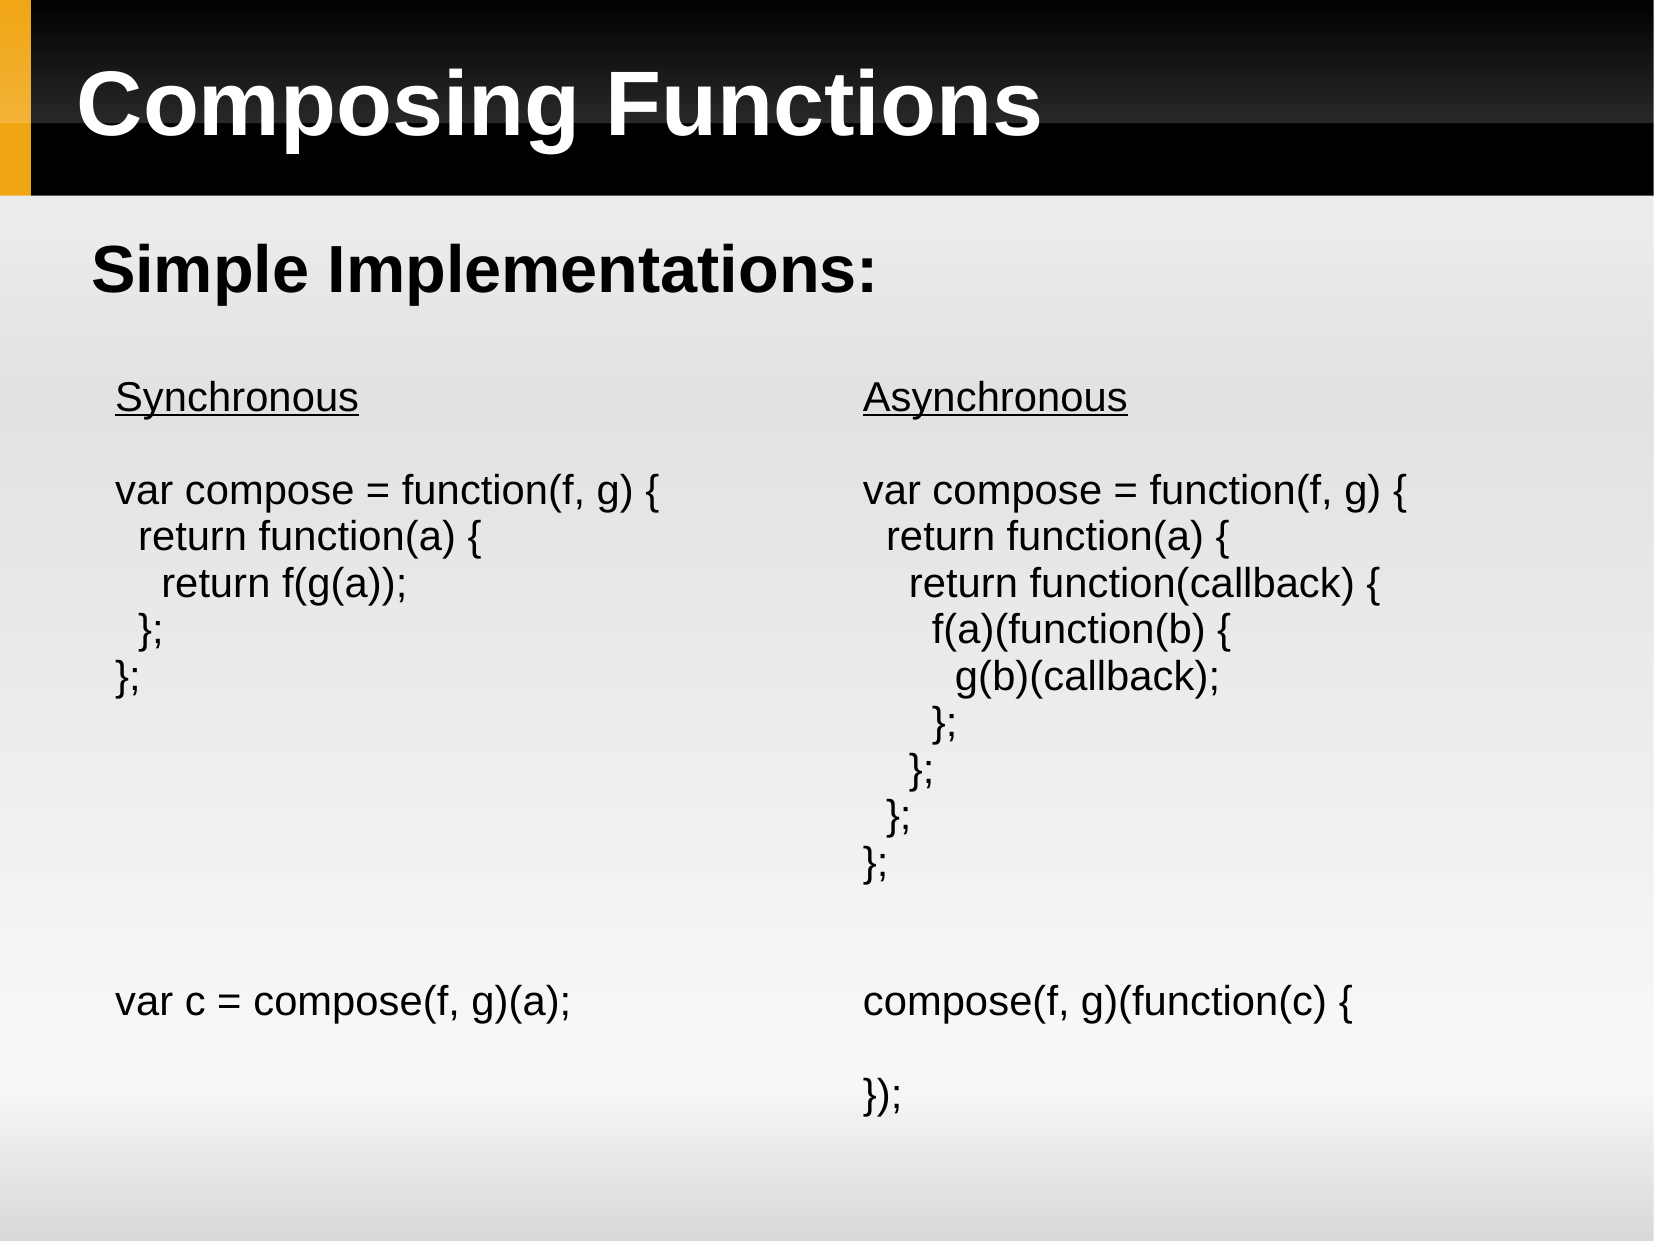

# Composing Functions
Simple Implementations:
Synchronous
var compose = function(f, g) {
 return function(a) {
 return f(g(a));
 };
};
var c = compose(f, g)(a);
Asynchronous
var compose = function(f, g) {
 return function(a) {
 return function(callback) {
 f(a)(function(b) {
 g(b)(callback);
 };
 };
 };
};
compose(f, g)(function(c) {
});